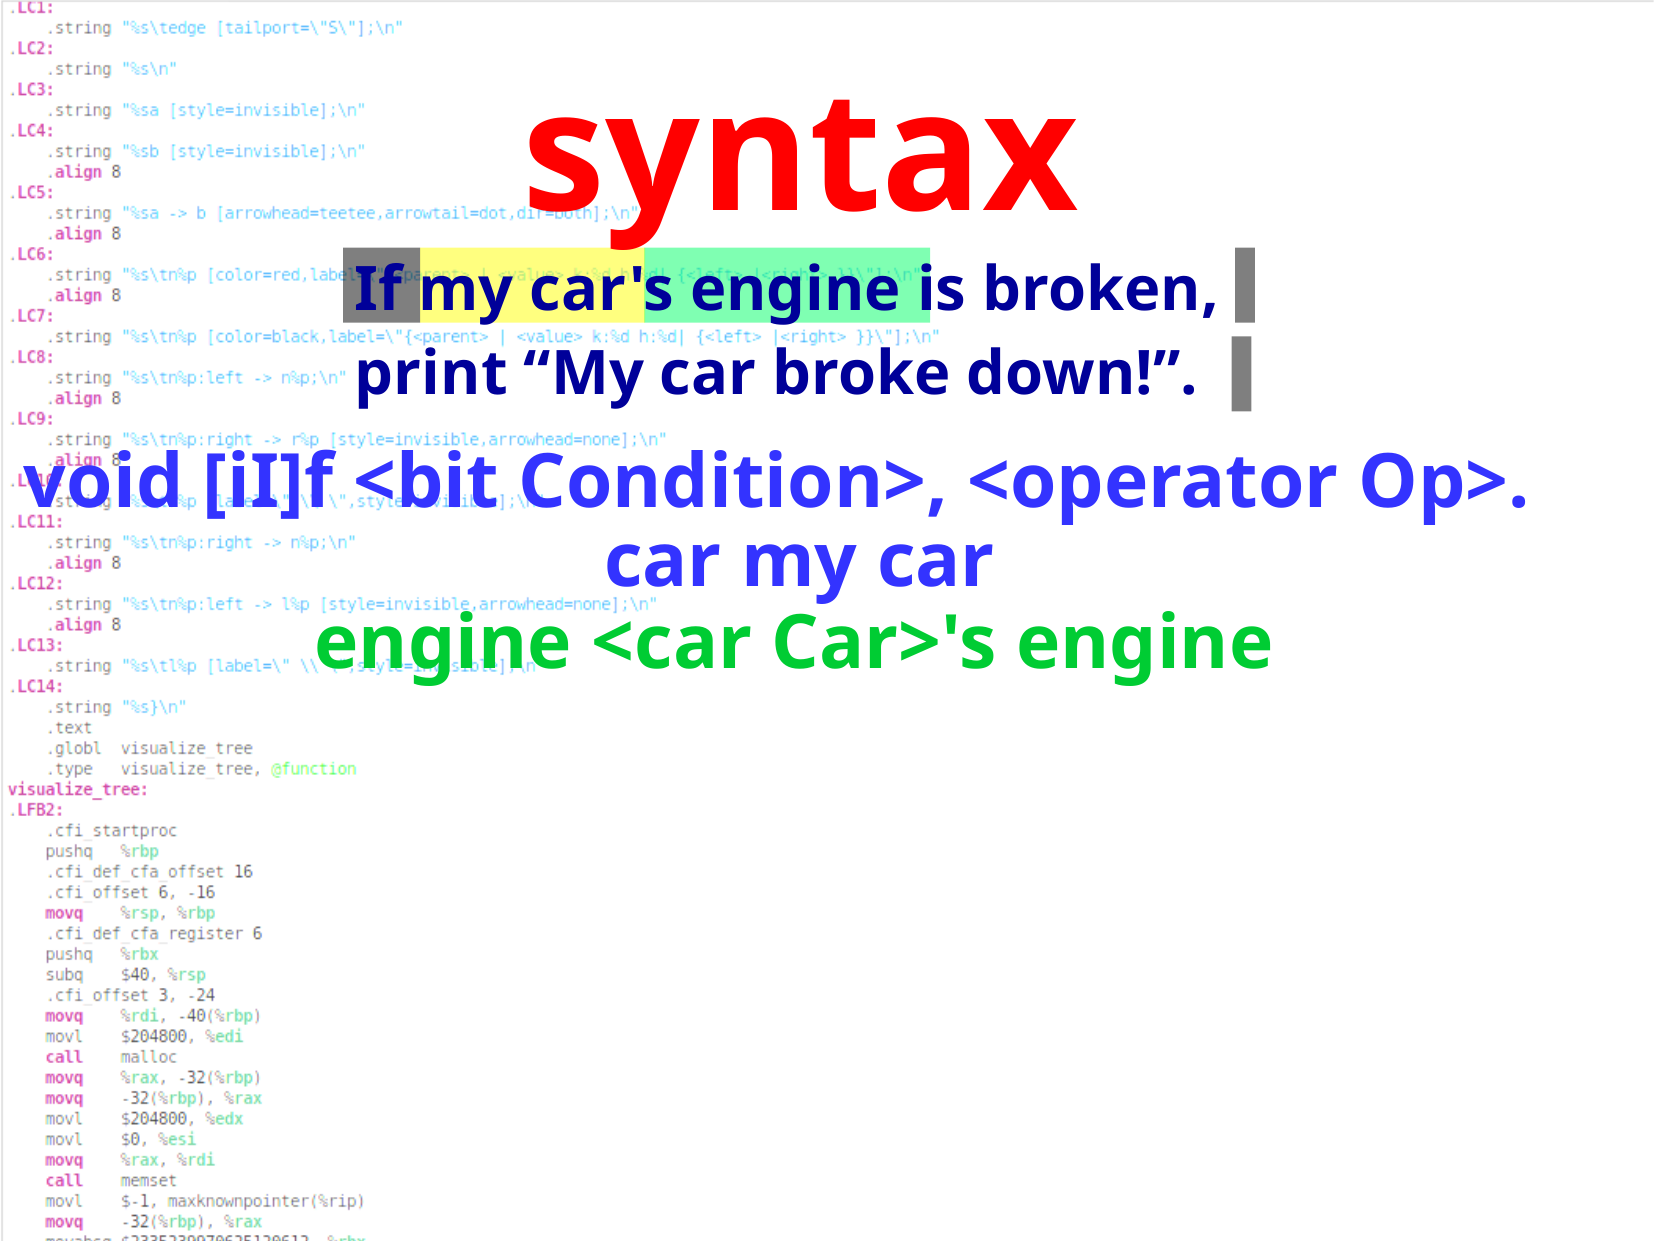

syntax
If my car's engine is broken, print “My car broke down!”.
void [iI]f <bit Condition>, <operator Op>.
car my car
engine <car Car>'s engine